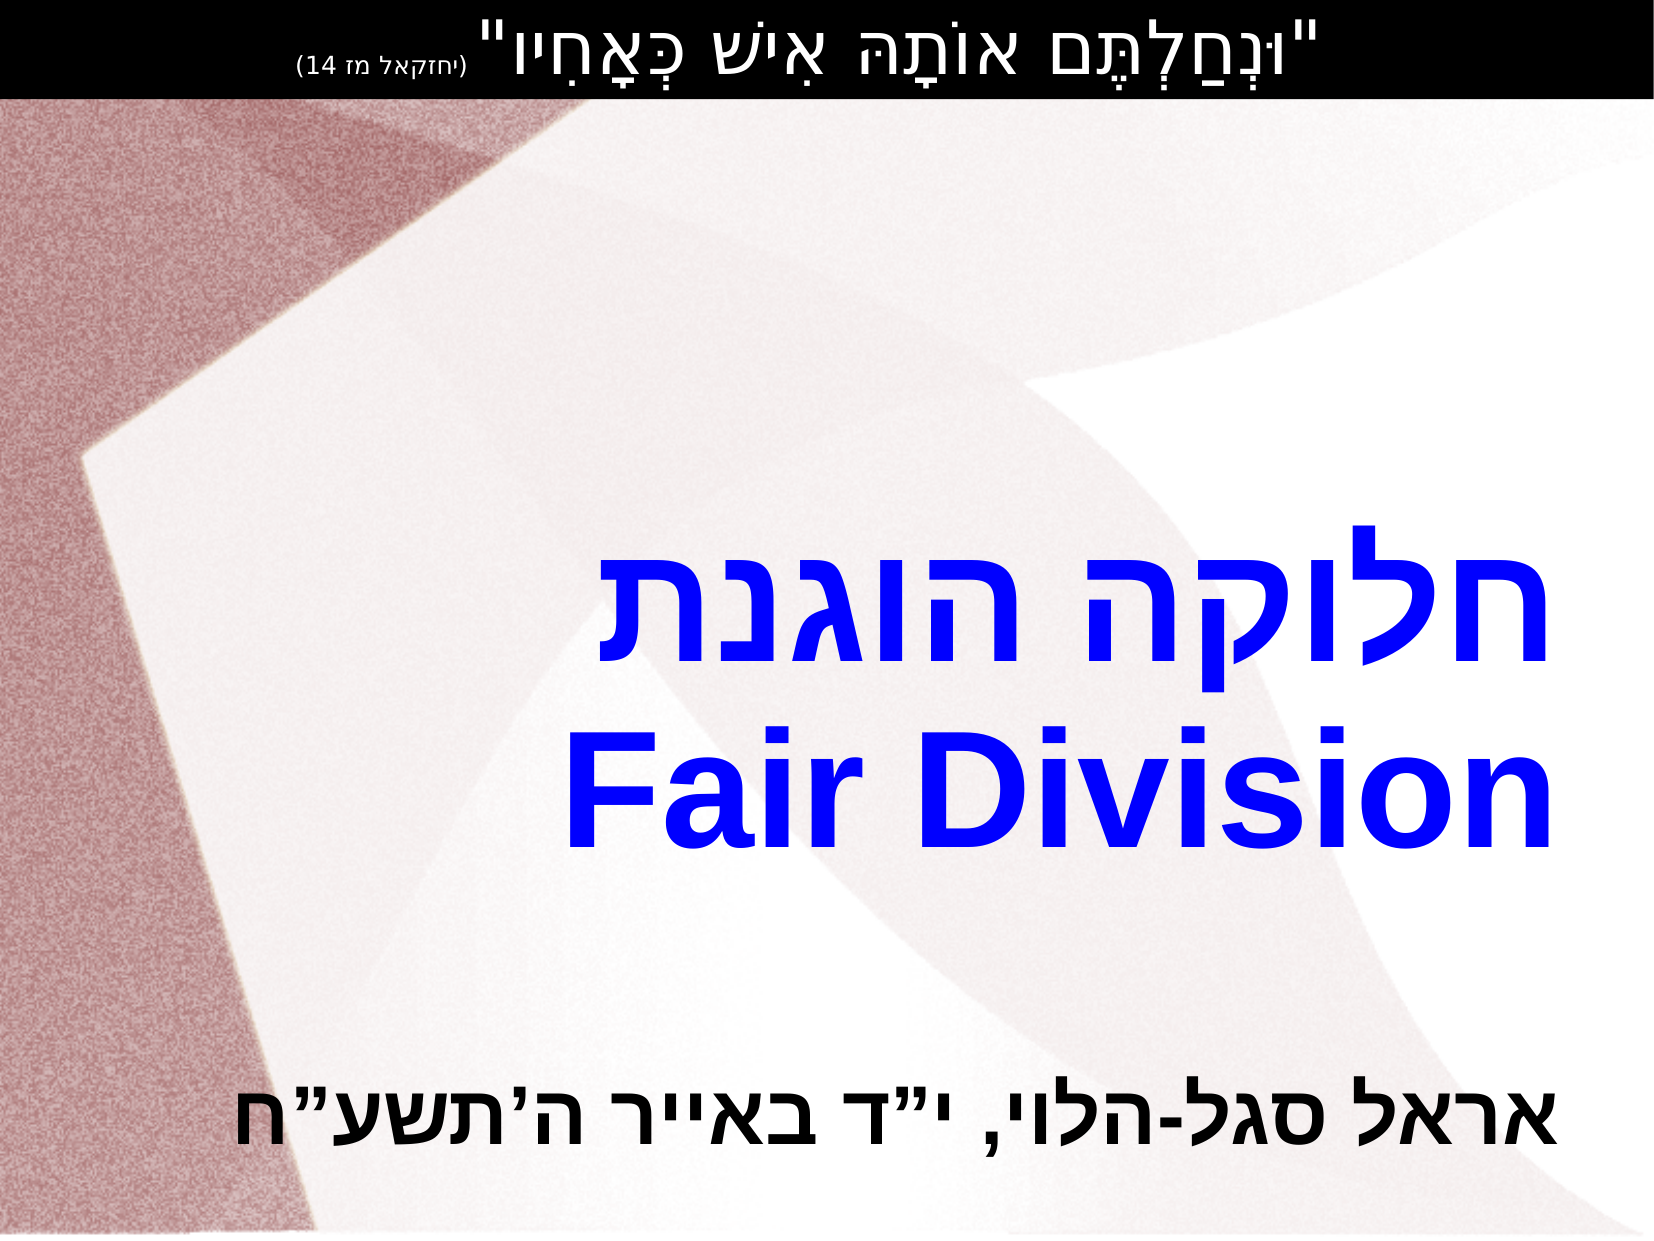

"וּנְחַלְתֶּם אוֹתָהּ אִישׁ כְּאָחִיו" (יחזקאל מז 14)
# חלוקה הוגנת Fair Division אראל סגל-הלוי, י”ד באייר ה’תשע”ח